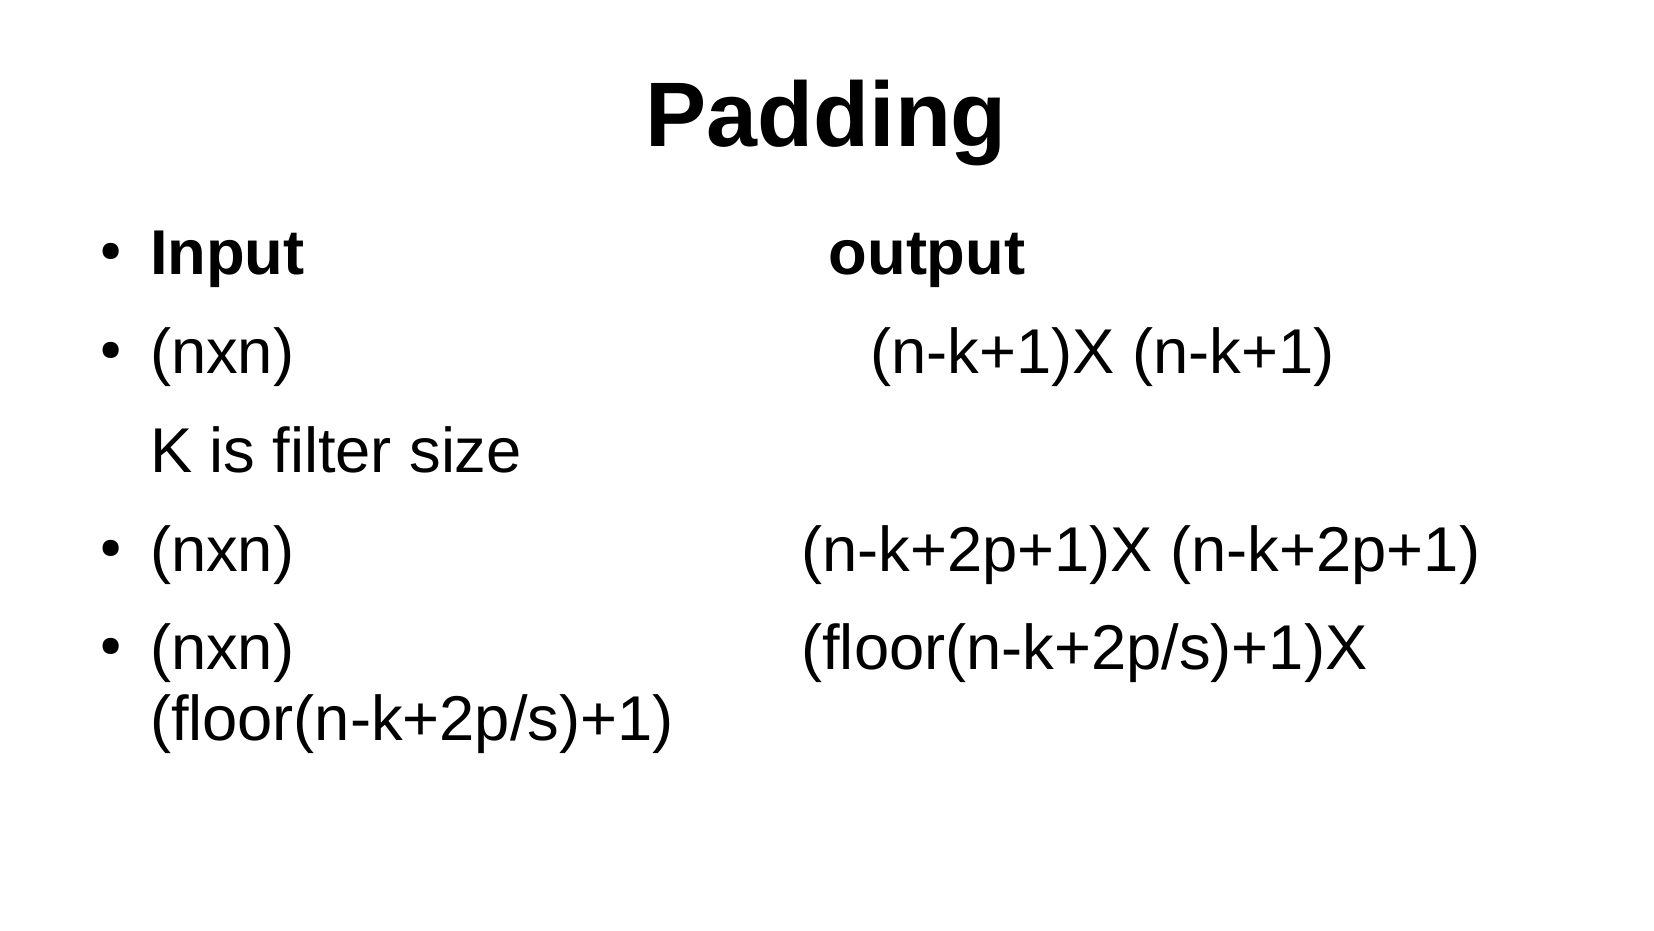

# Padding
Input output
(nxn) (n-k+1)X (n-k+1)
K is filter size
(nxn) (n-k+2p+1)X (n-k+2p+1)
(nxn) (floor(n-k+2p/s)+1)X (floor(n-k+2p/s)+1)